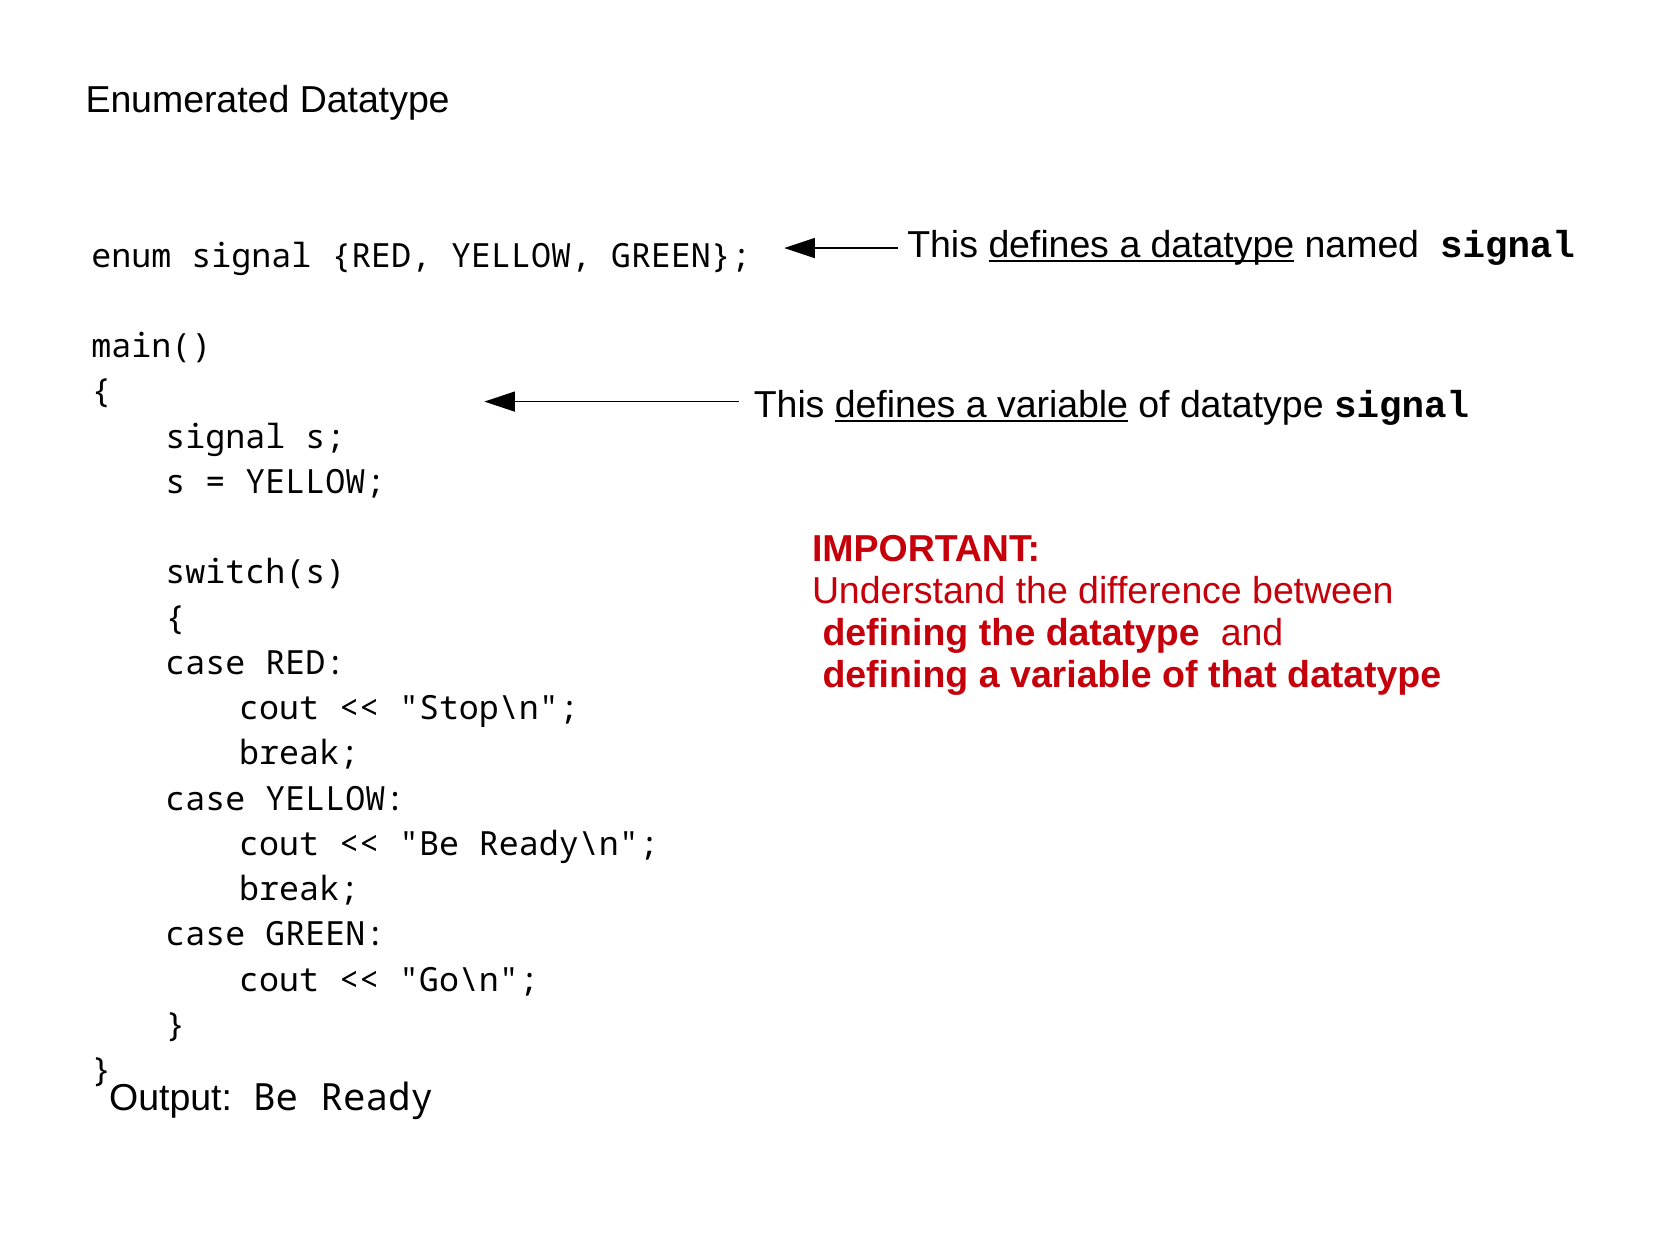

Enumerated Datatype
This defines a datatype named signal
enum signal {RED, YELLOW, GREEN};
main()
{
	signal s;
	s = YELLOW;
	switch(s)
	{
	case RED:
		cout << "Stop\n";
		break;
	case YELLOW:
		cout << "Be Ready\n";
		break;
	case GREEN:
		cout << "Go\n";
	}
}
This defines a variable of datatype signal
IMPORTANT:
Understand the difference between
 defining the datatype and
 defining a variable of that datatype
Output: Be Ready